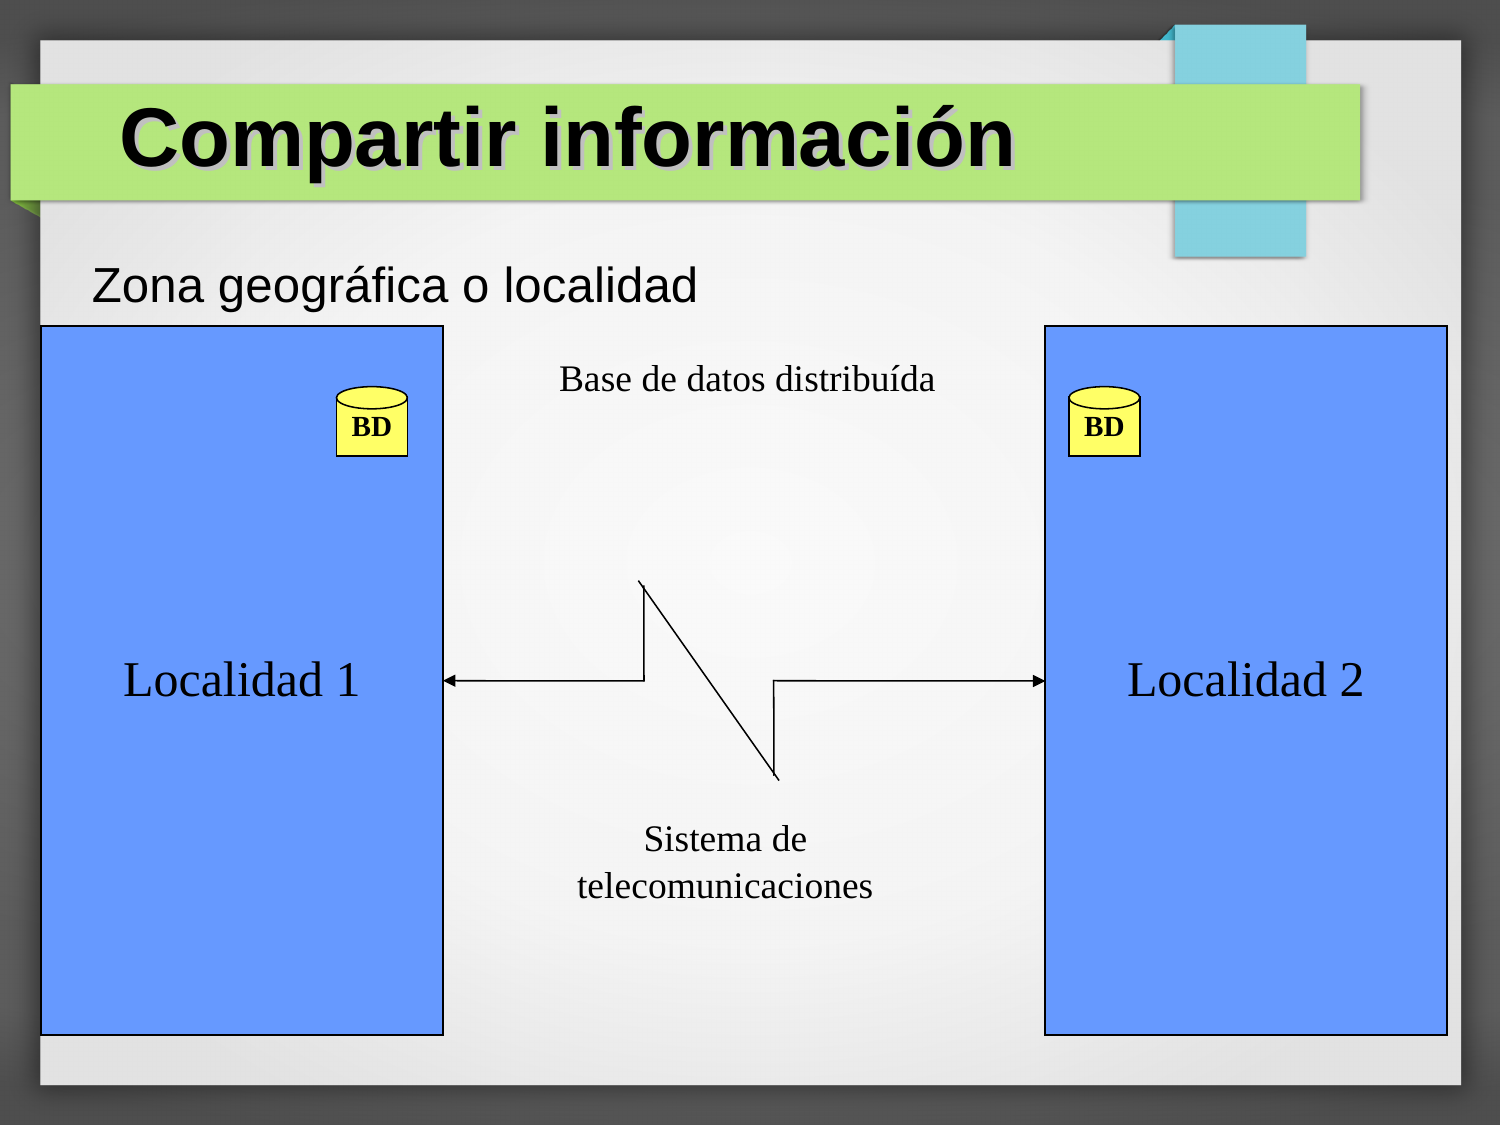

# Compartir información
Zona geográfica o localidad
Localidad 1
Localidad 2
Base de datos distribuída
BD
BD
Sistema de
telecomunicaciones